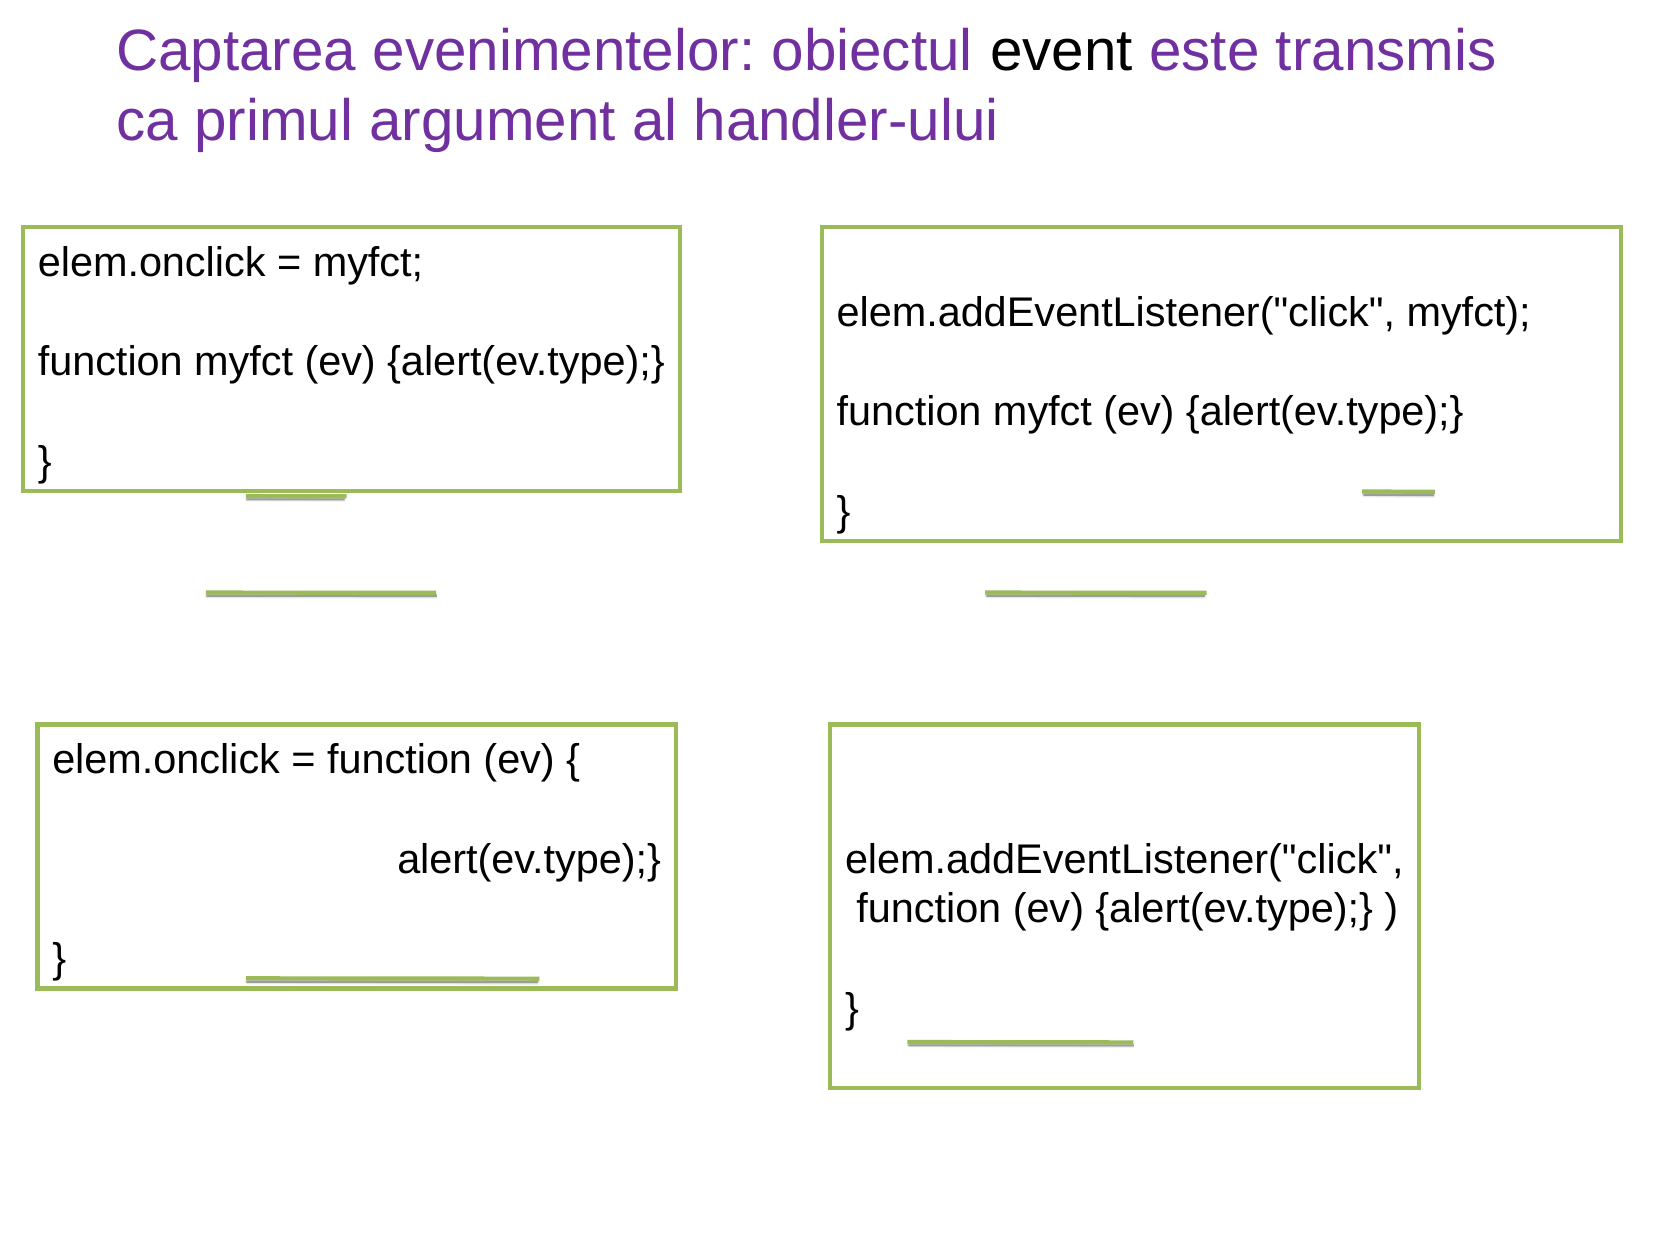

Captarea evenimentelor: obiectul event este transmis
ca primul argument al handler-ului
elem.onclick = myfct;
function myfct (ev) {alert(ev.type);}
}
elem.addEventListener("click", myfct);
function myfct (ev) {alert(ev.type);}
}
elem.onclick = function (ev) {
 alert(ev.type);}
}
elem.addEventListener("click",
 function (ev) {alert(ev.type);} )
}